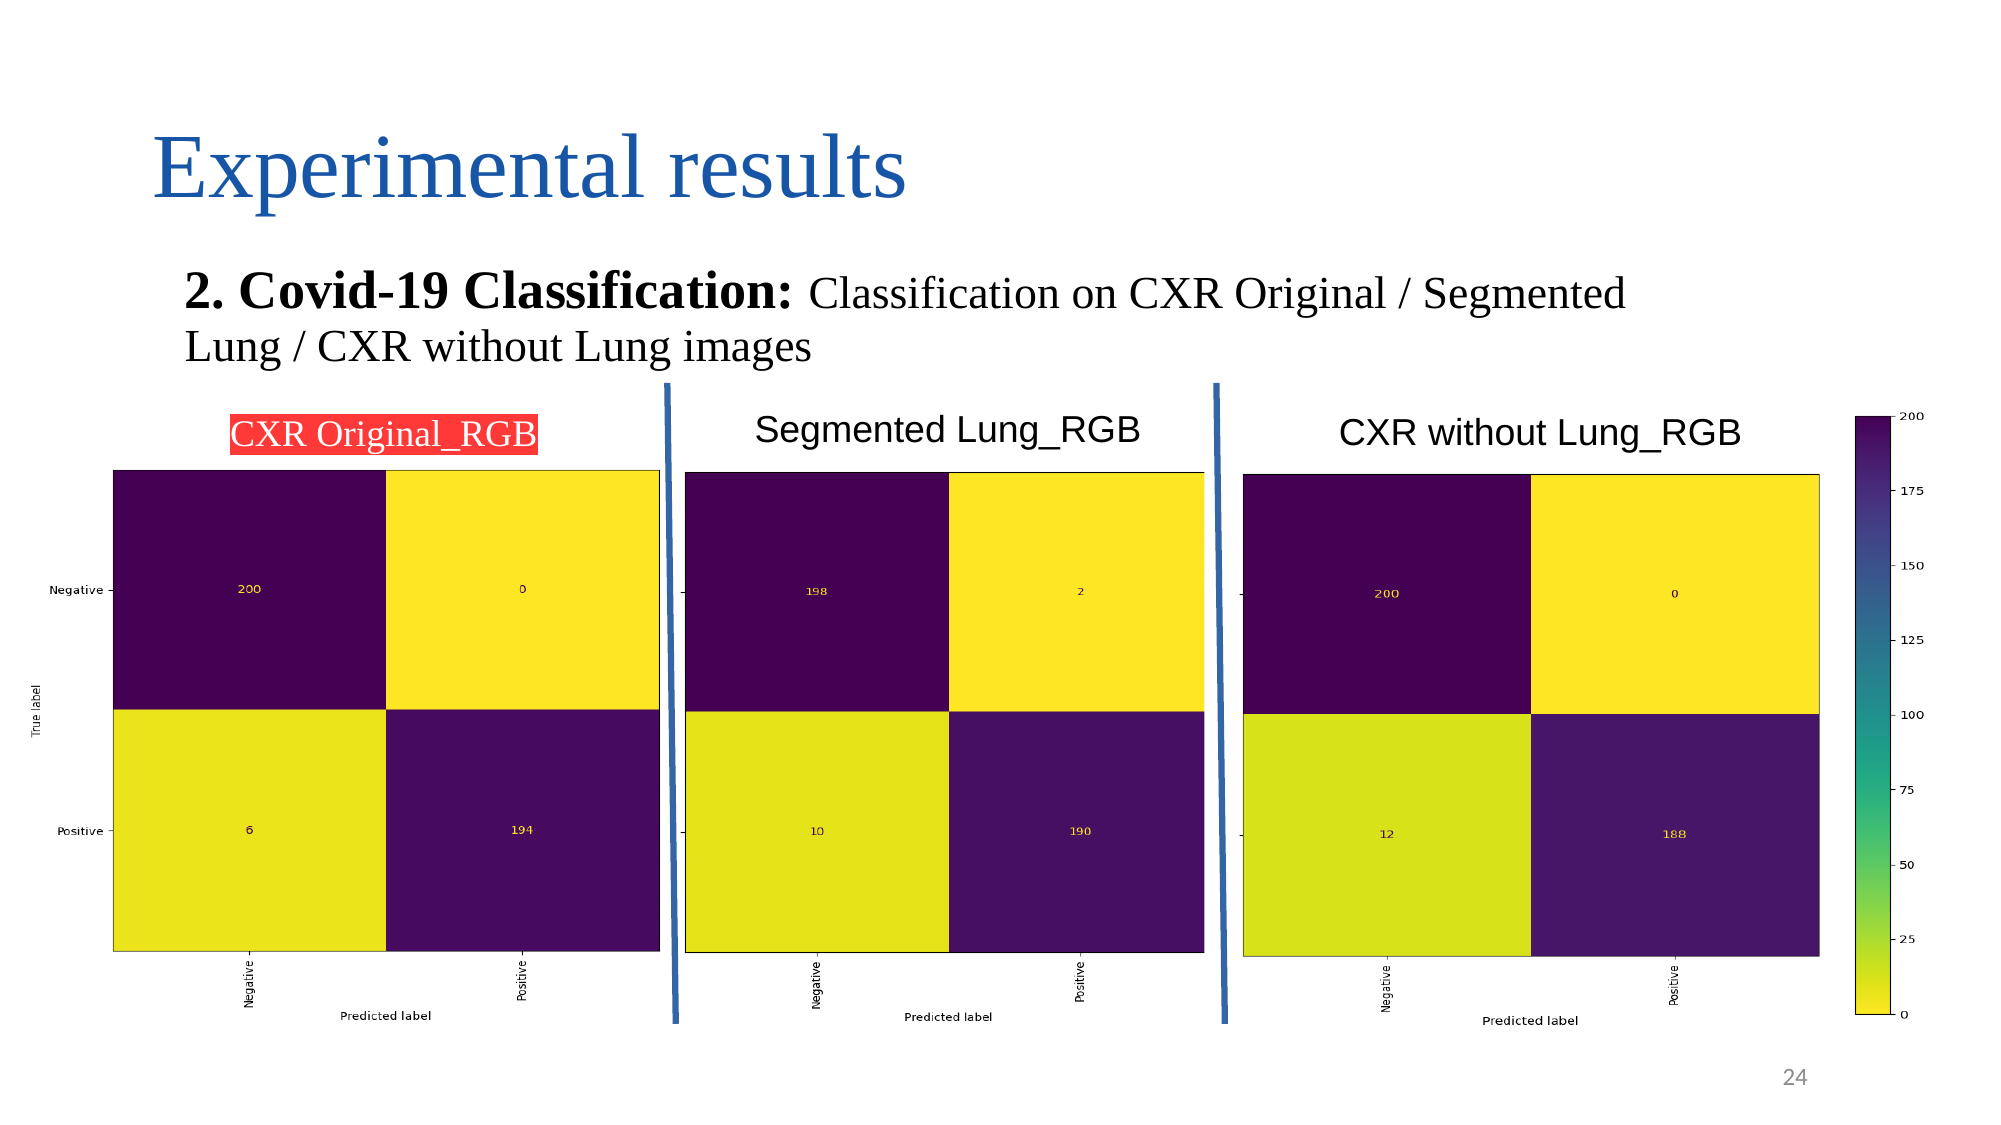

Experimental results
2. Covid-19 Classification: Classification on CXR Original / Segmented Lung / CXR without Lung images
Segmented Lung_RGB
CXR without Lung_RGB
CXR Original_RGB